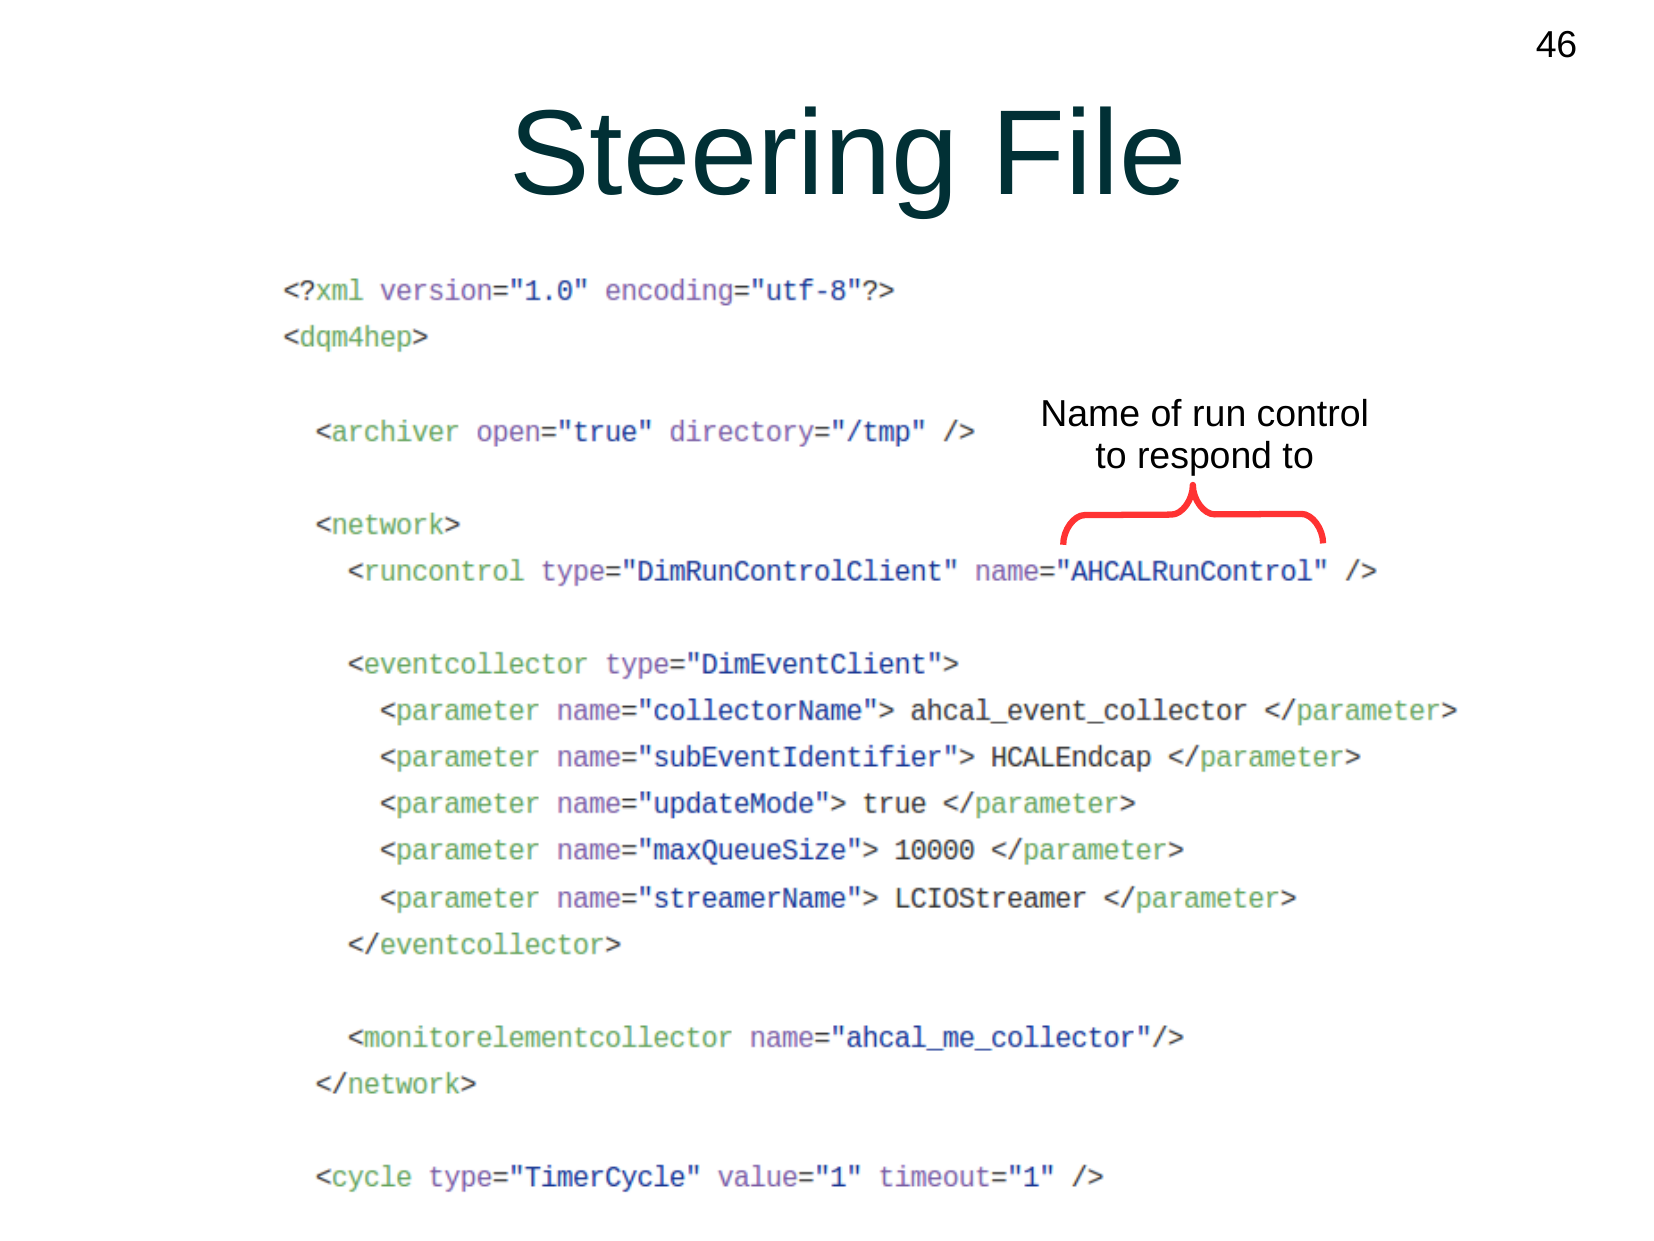

# Steering File
Name of run control to respond to